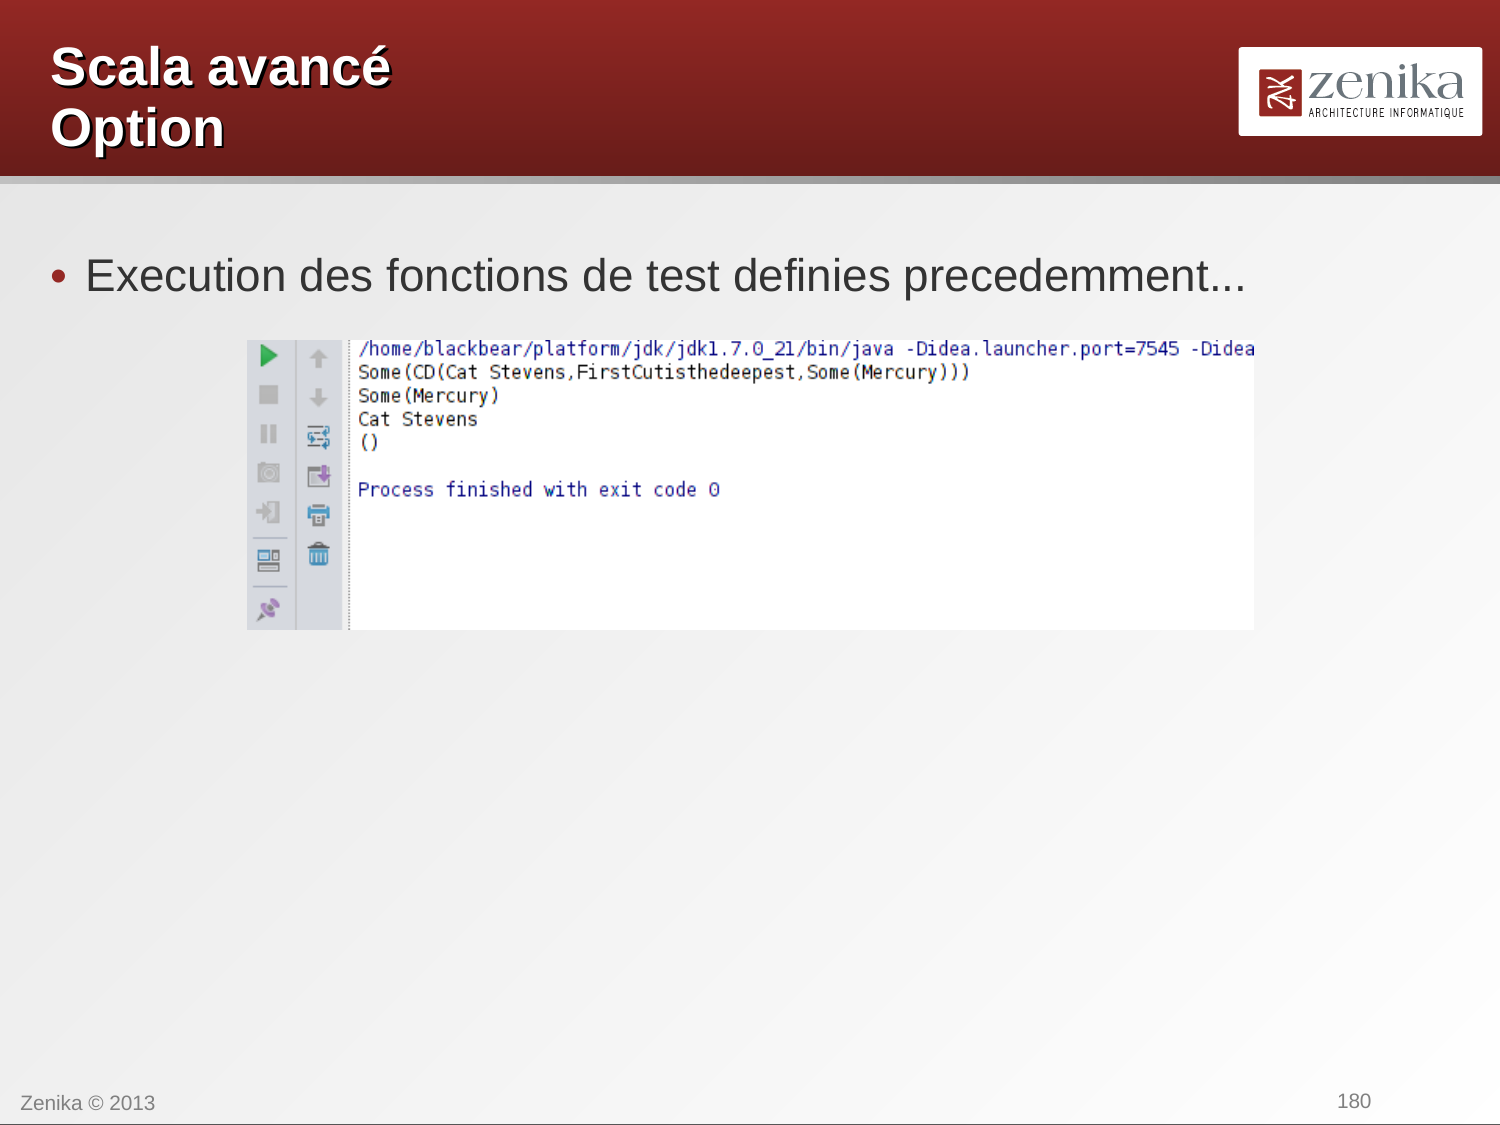

# Scala avancé Option
Execution des fonctions de test definies precedemment...